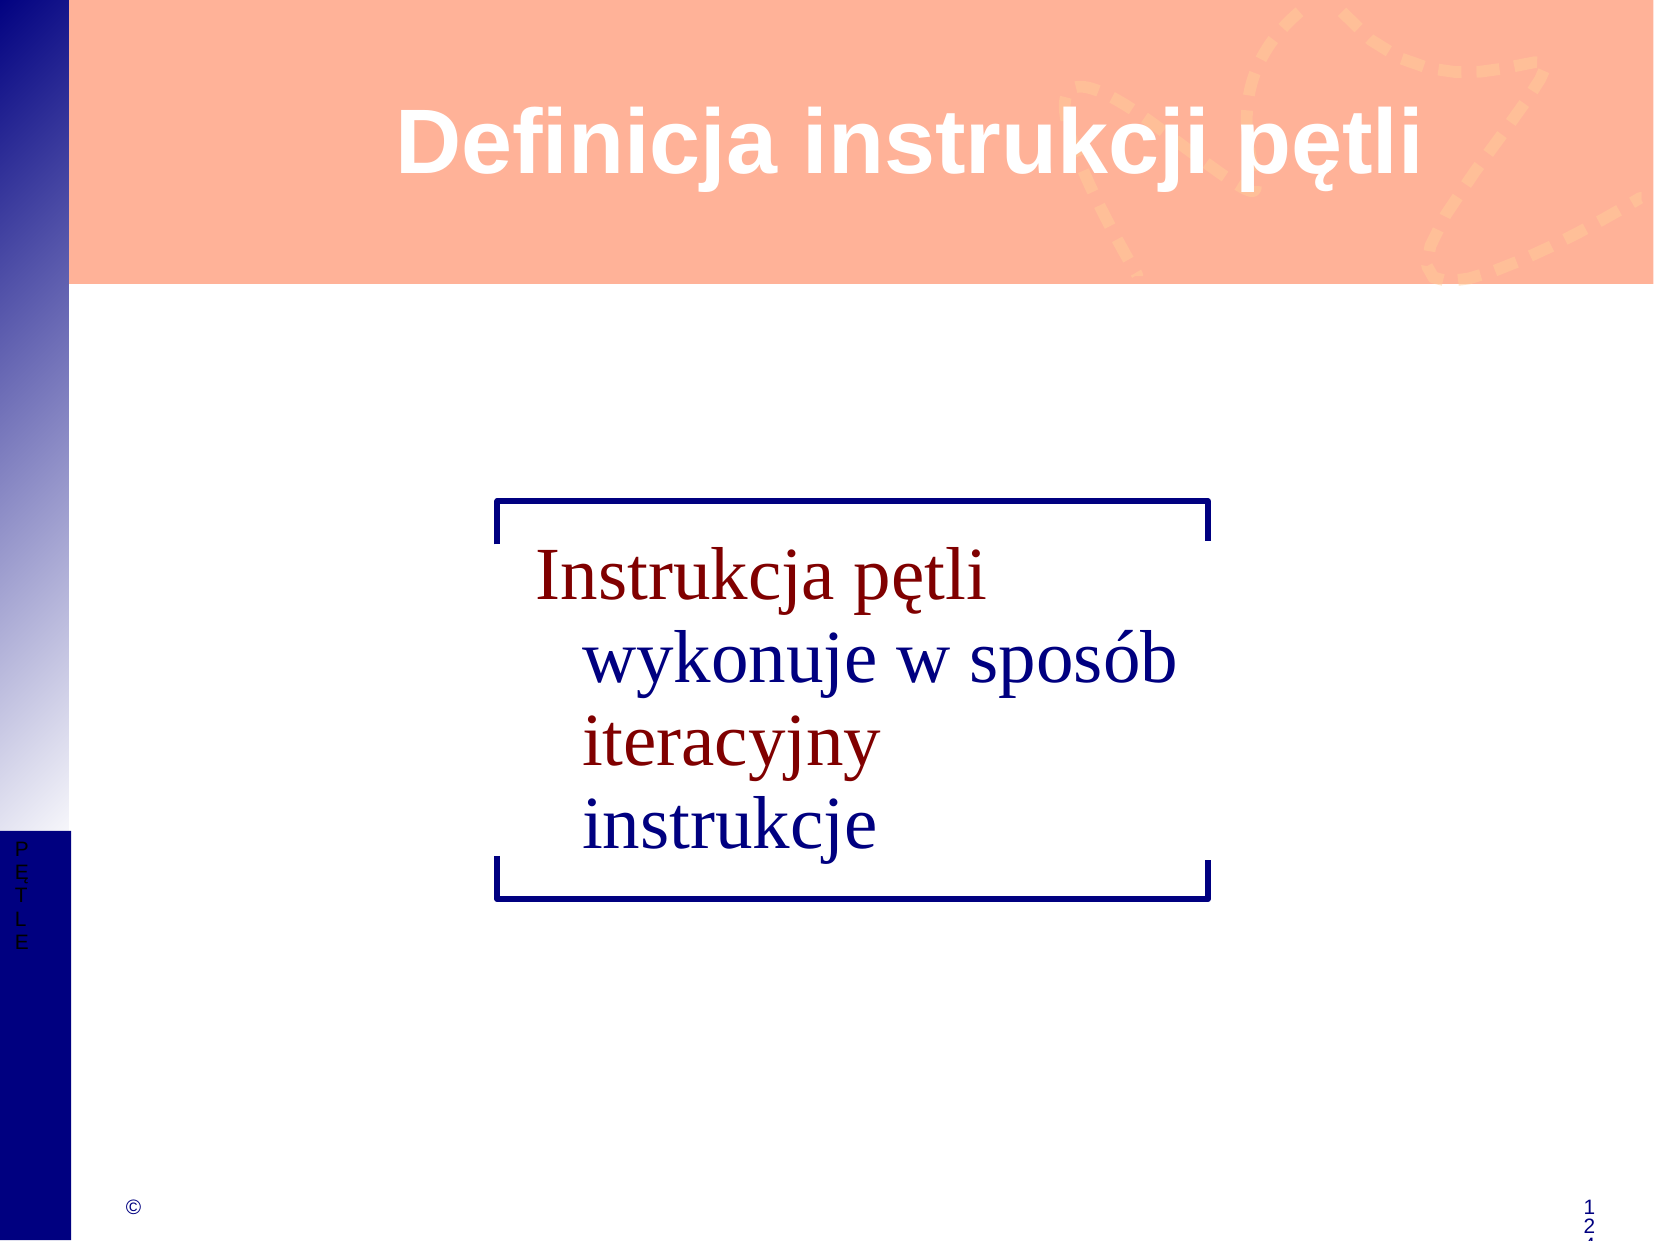

# Definicja instrukcji pętli
Instrukcja pętli wykonuje w sposób iteracyjny instrukcje
P
Ę
T
L
E